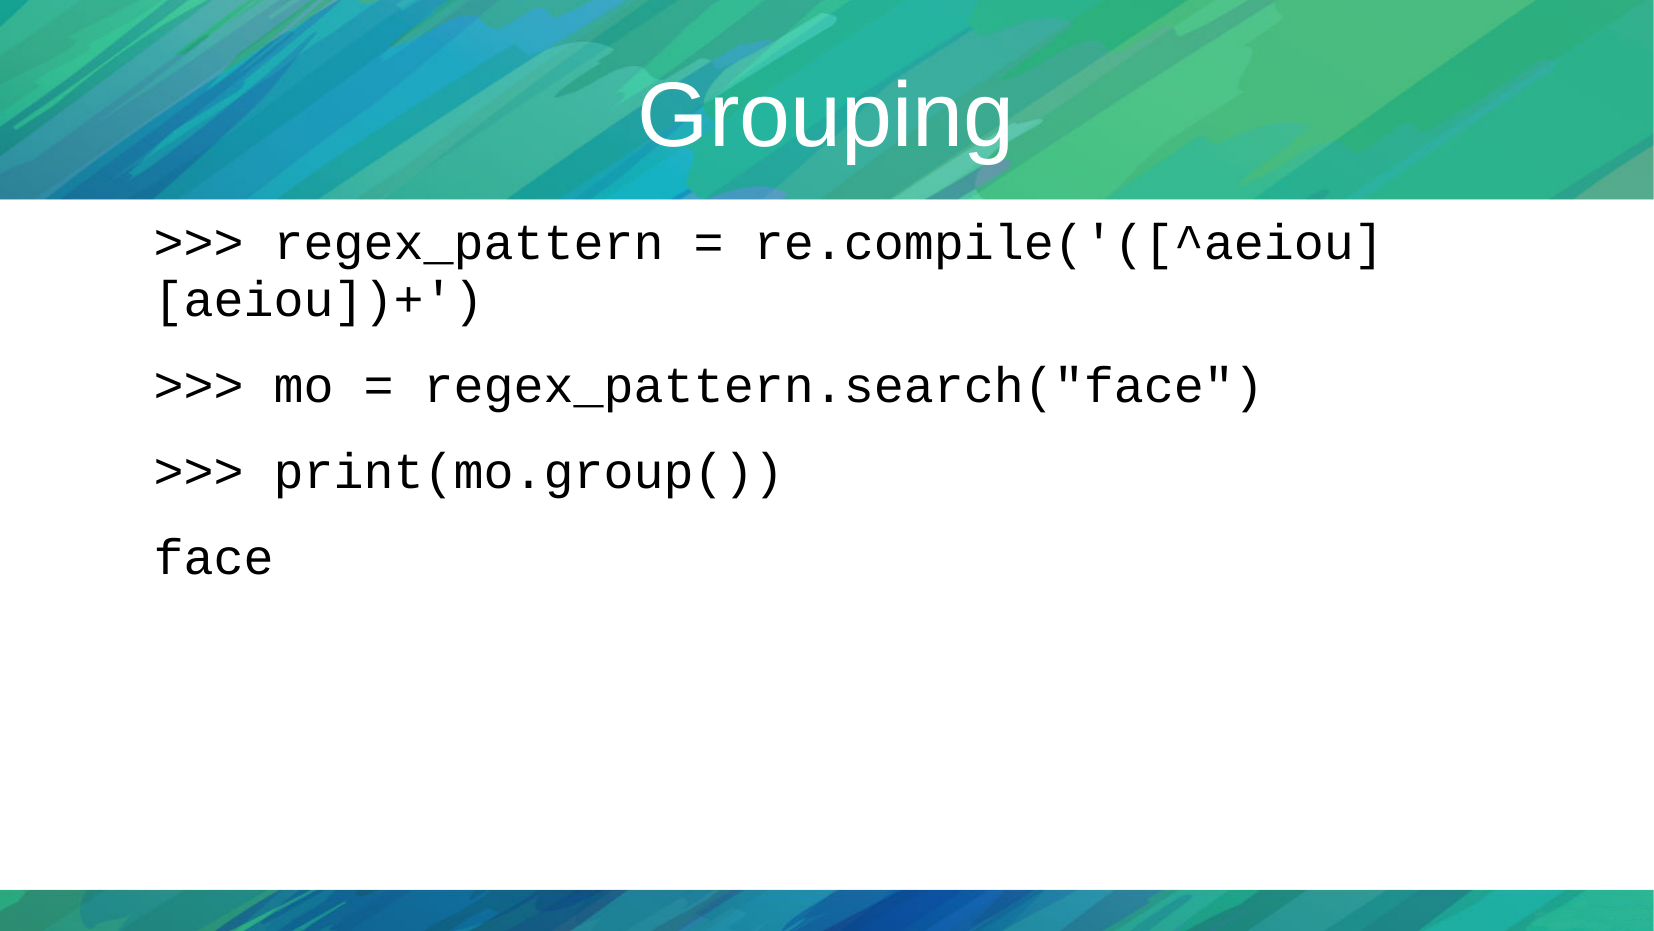

# Grouping
>>> regex_pattern = re.compile('([^aeiou][aeiou])+')
>>> mo = regex_pattern.search("face")
>>> print(mo.group())
face